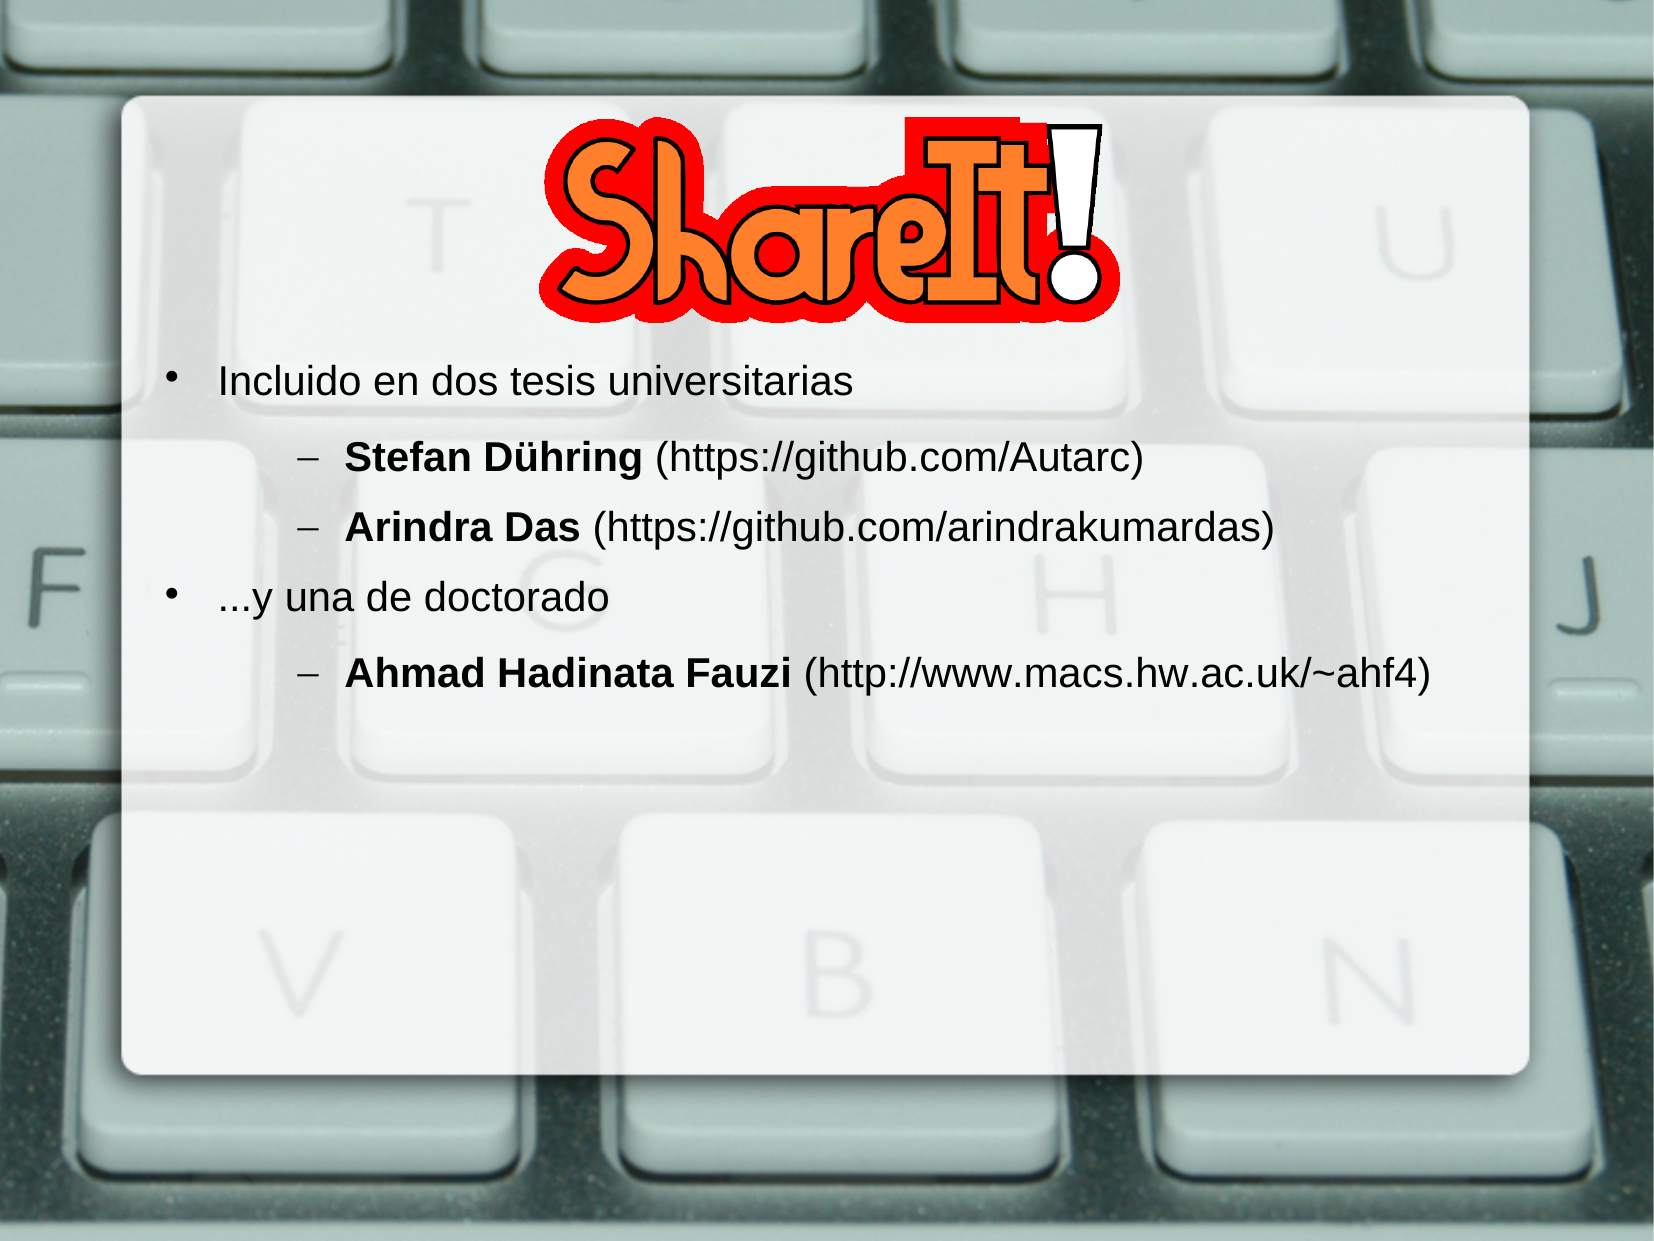

# Incluido en dos tesis universitarias
Stefan Dühring (https://github.com/Autarc)
Arindra Das (https://github.com/arindrakumardas)
...y una de doctorado
Ahmad Hadinata Fauzi (http://www.macs.hw.ac.uk/~ahf4)